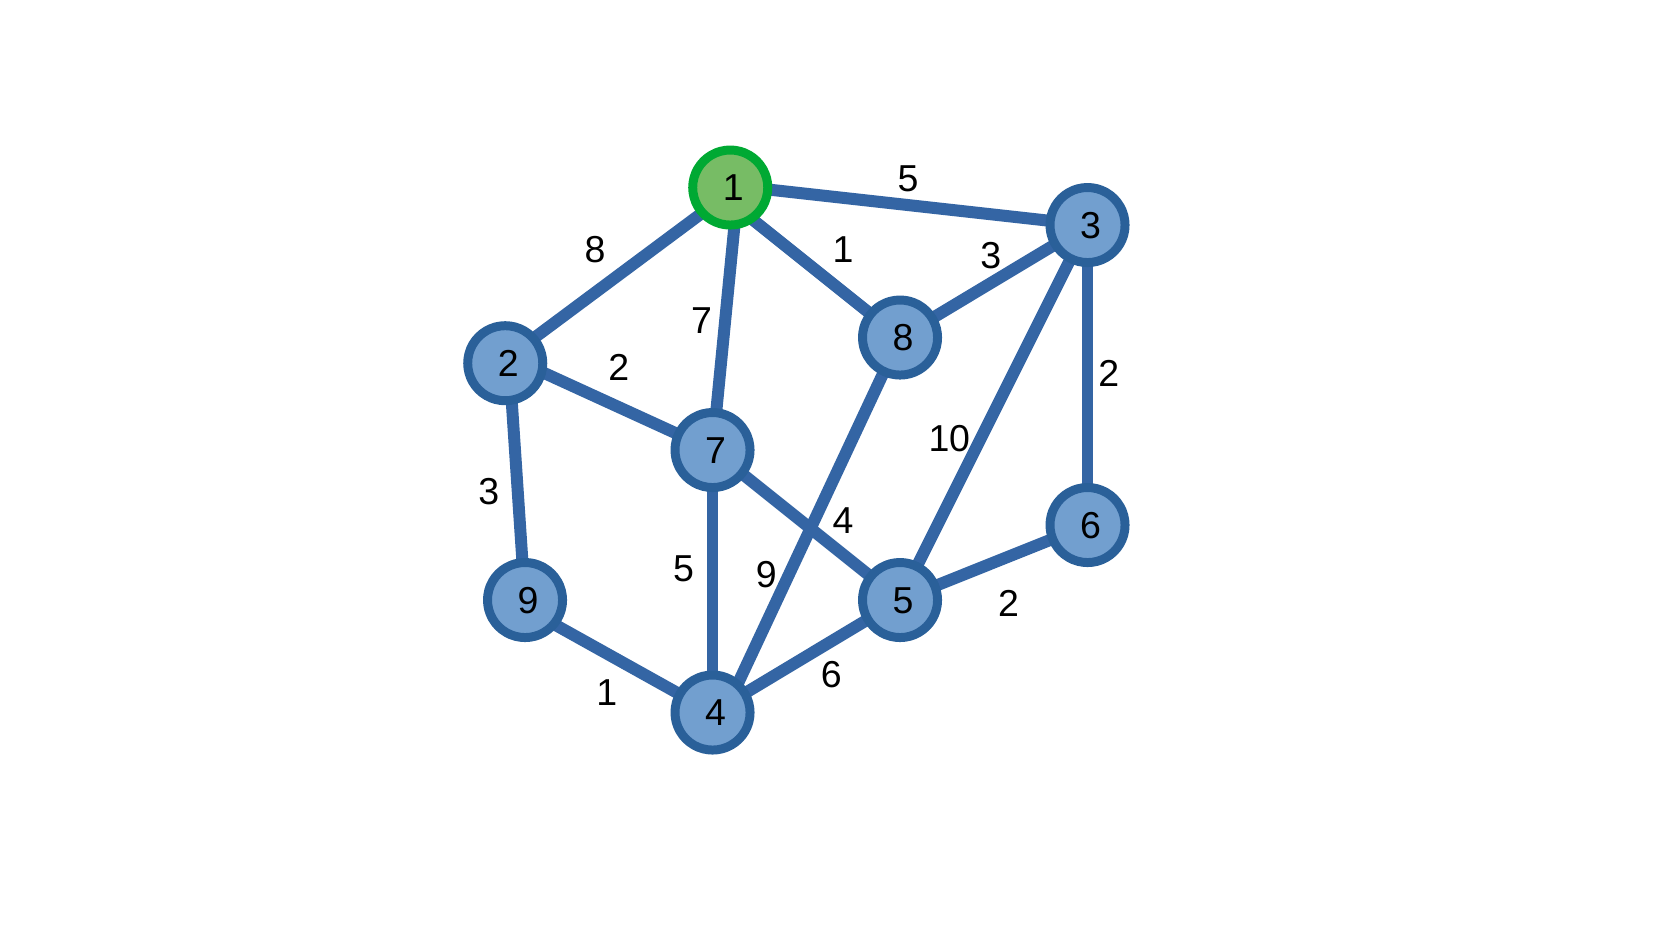

1
5
3
8
1
3
7
8
2
2
2
10
7
3
6
4
5
9
9
5
2
6
1
4